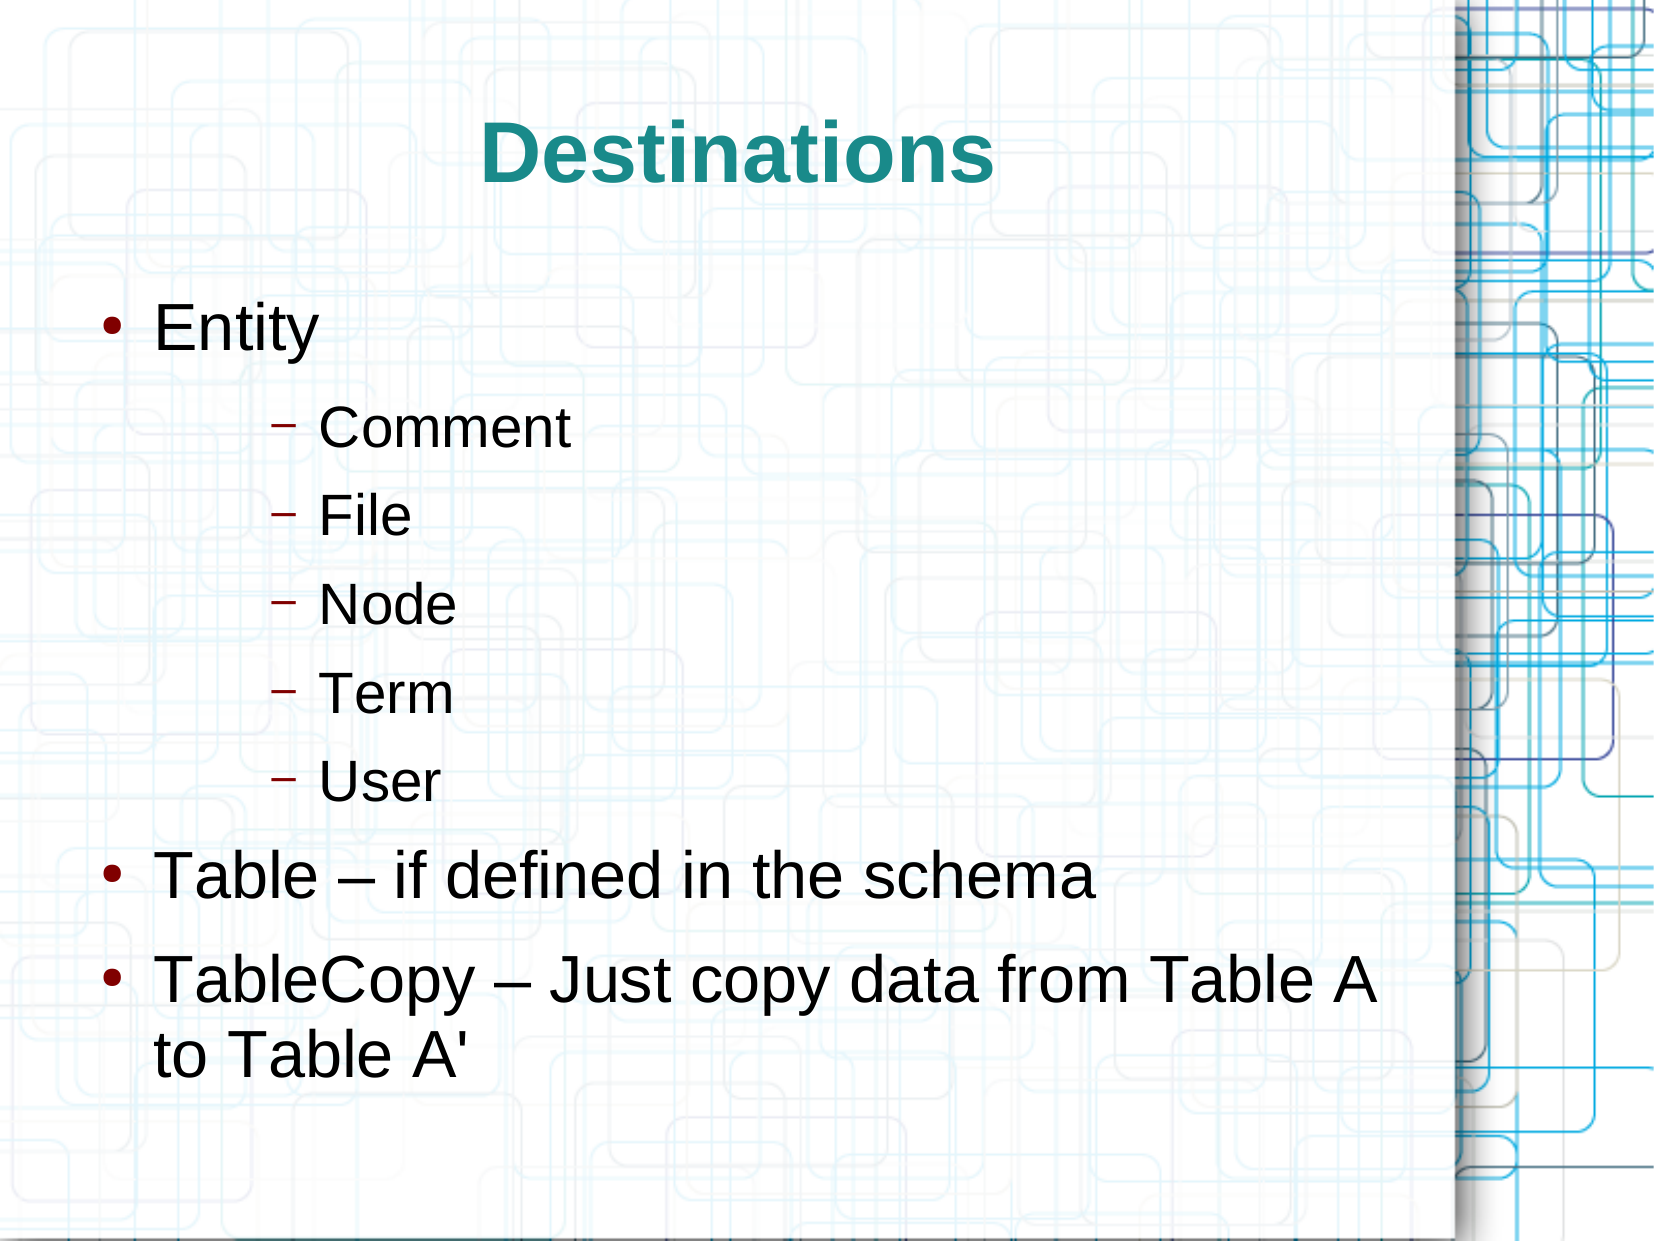

# Destinations
Entity
Comment
File
Node
Term
User
Table – if defined in the schema
TableCopy – Just copy data from Table A to Table A'